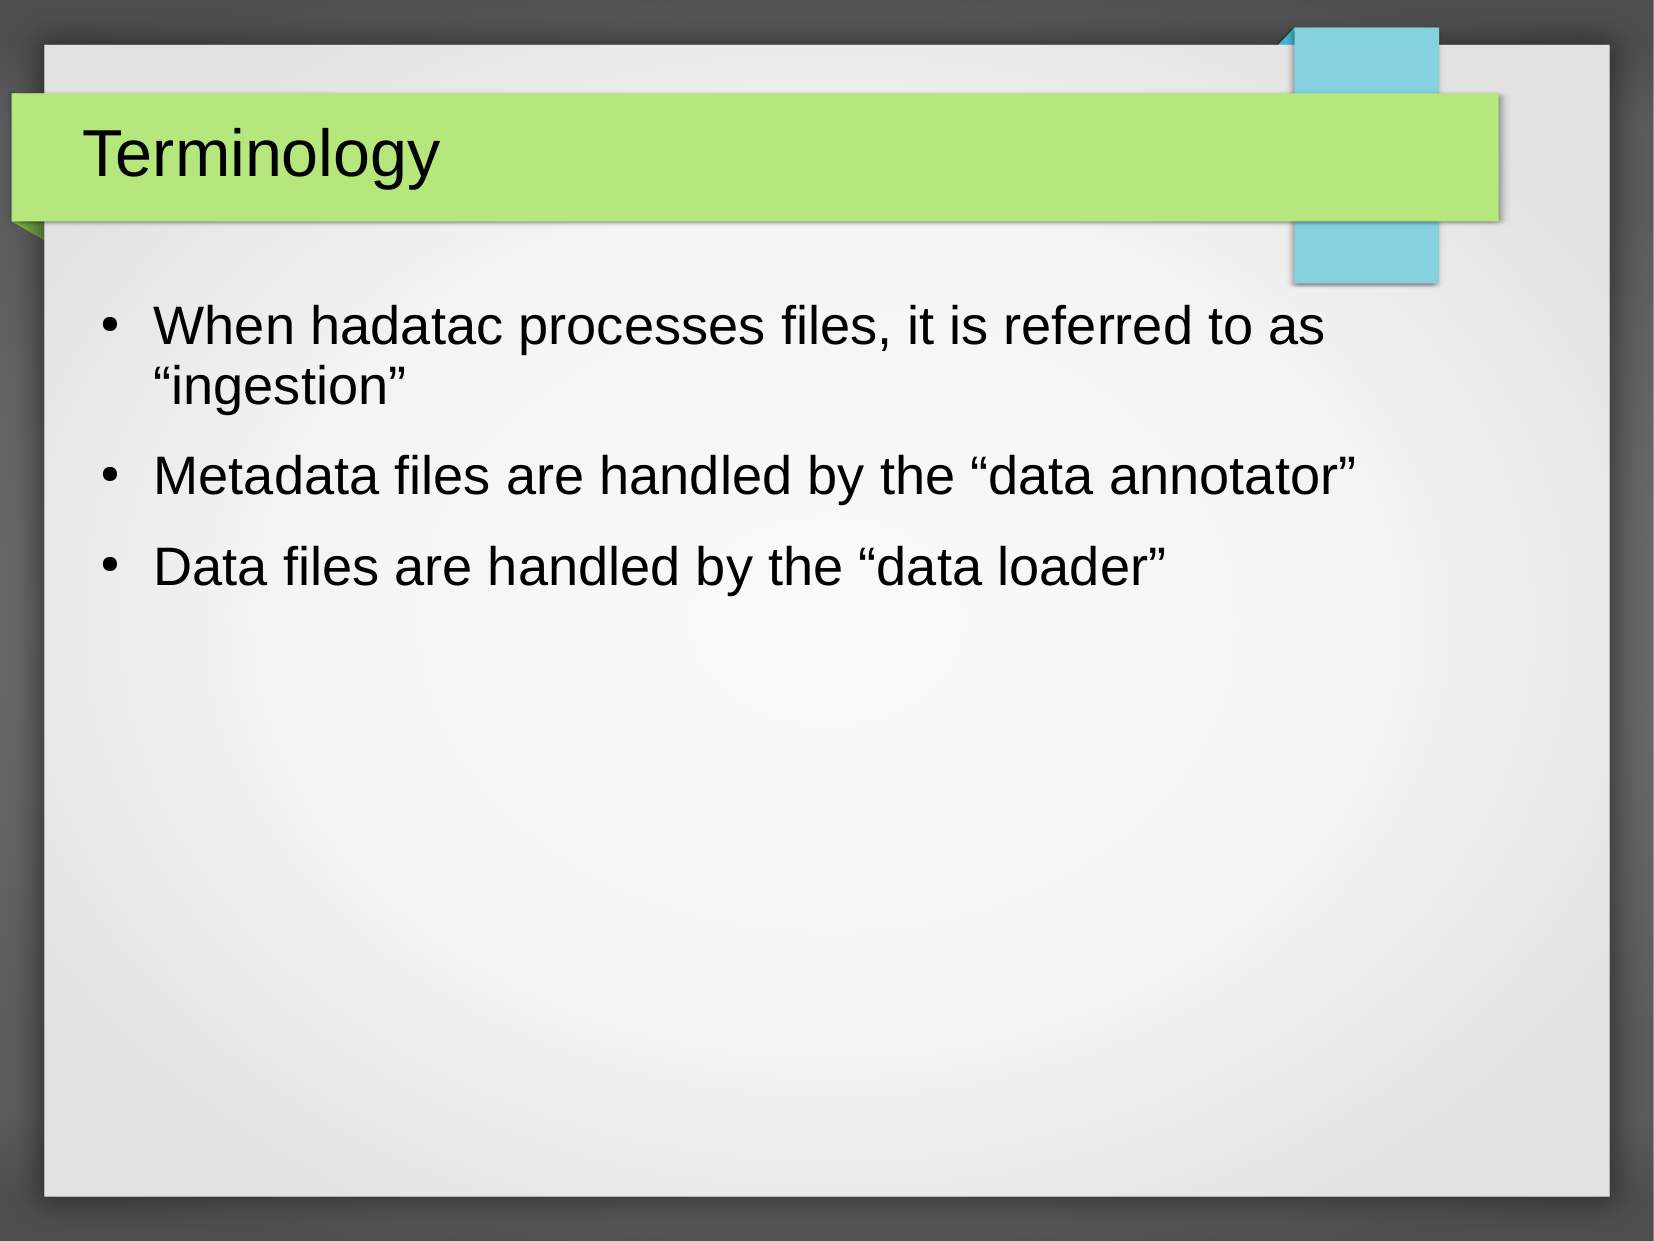

# Terminology
When hadatac processes files, it is referred to as “ingestion”
Metadata files are handled by the “data annotator”
Data files are handled by the “data loader”